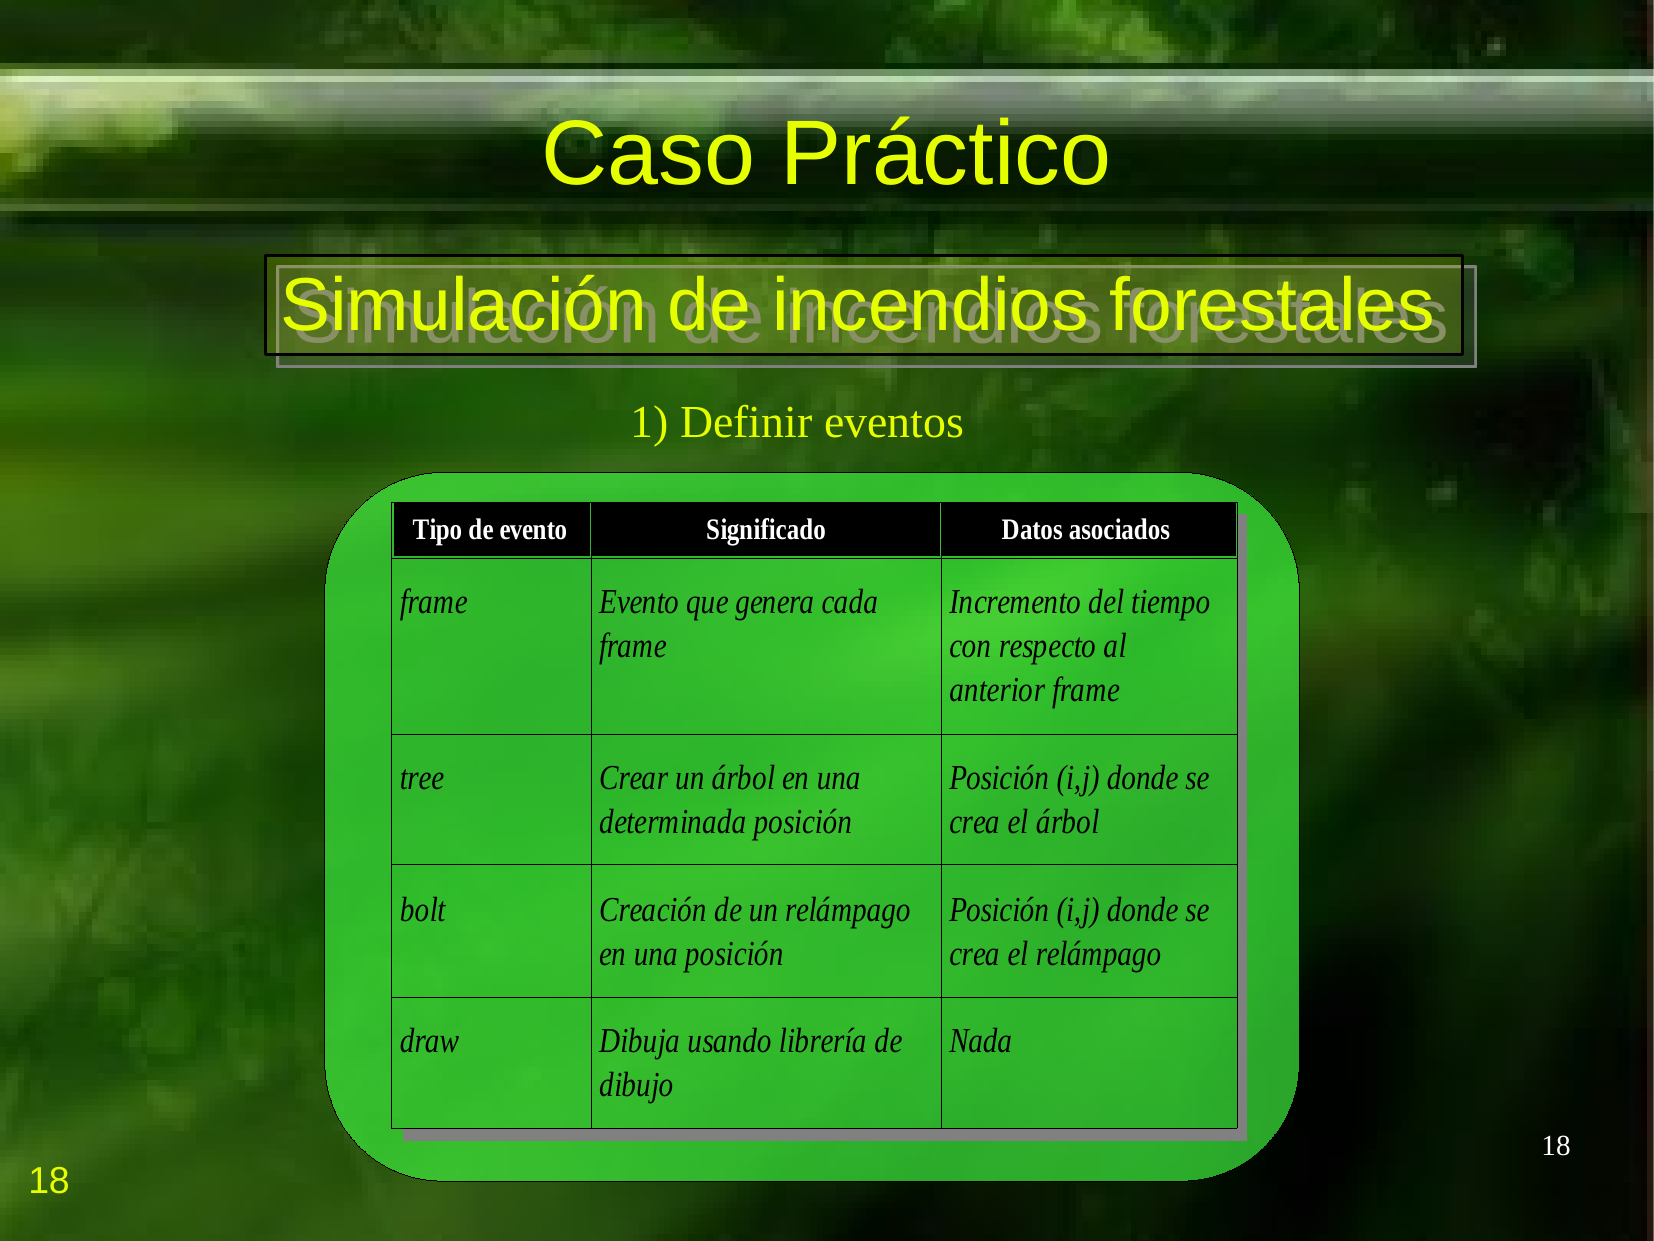

# Caso Práctico
Simulación de incendios forestales
1) Definir eventos
18